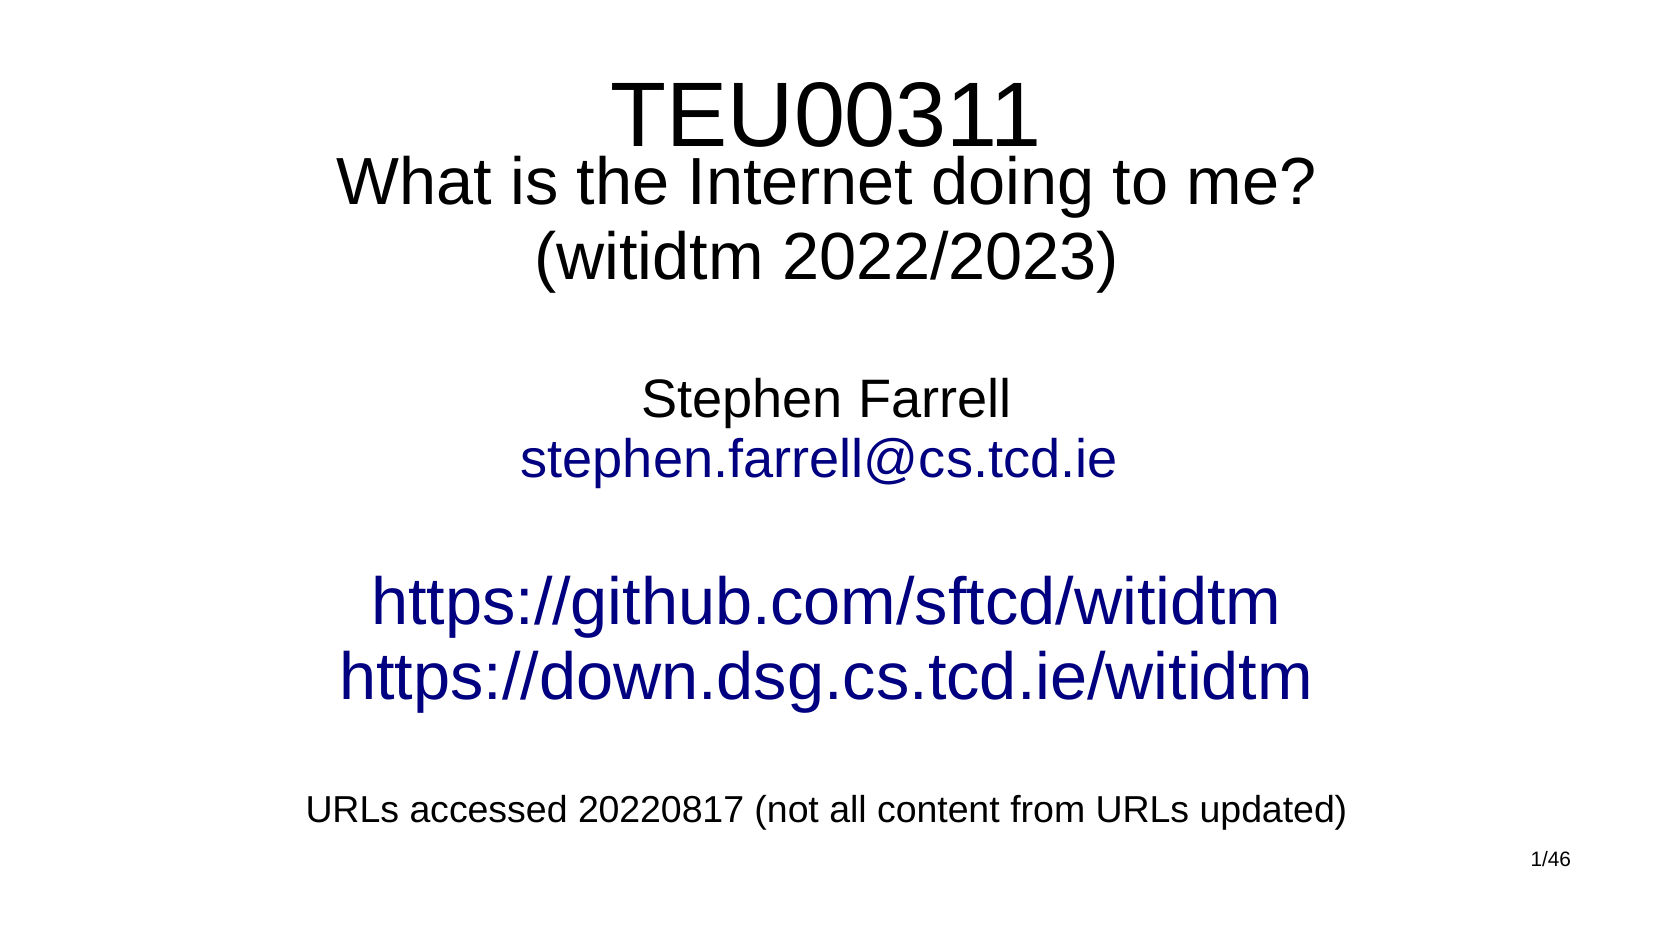

# TEU00311
What is the Internet doing to me?
(witidtm 2022/2023)
Stephen Farrell
stephen.farrell@cs.tcd.ie
https://github.com/sftcd/witidtm
https://down.dsg.cs.tcd.ie/witidtm
URLs accessed 20220817 (not all content from URLs updated)
1